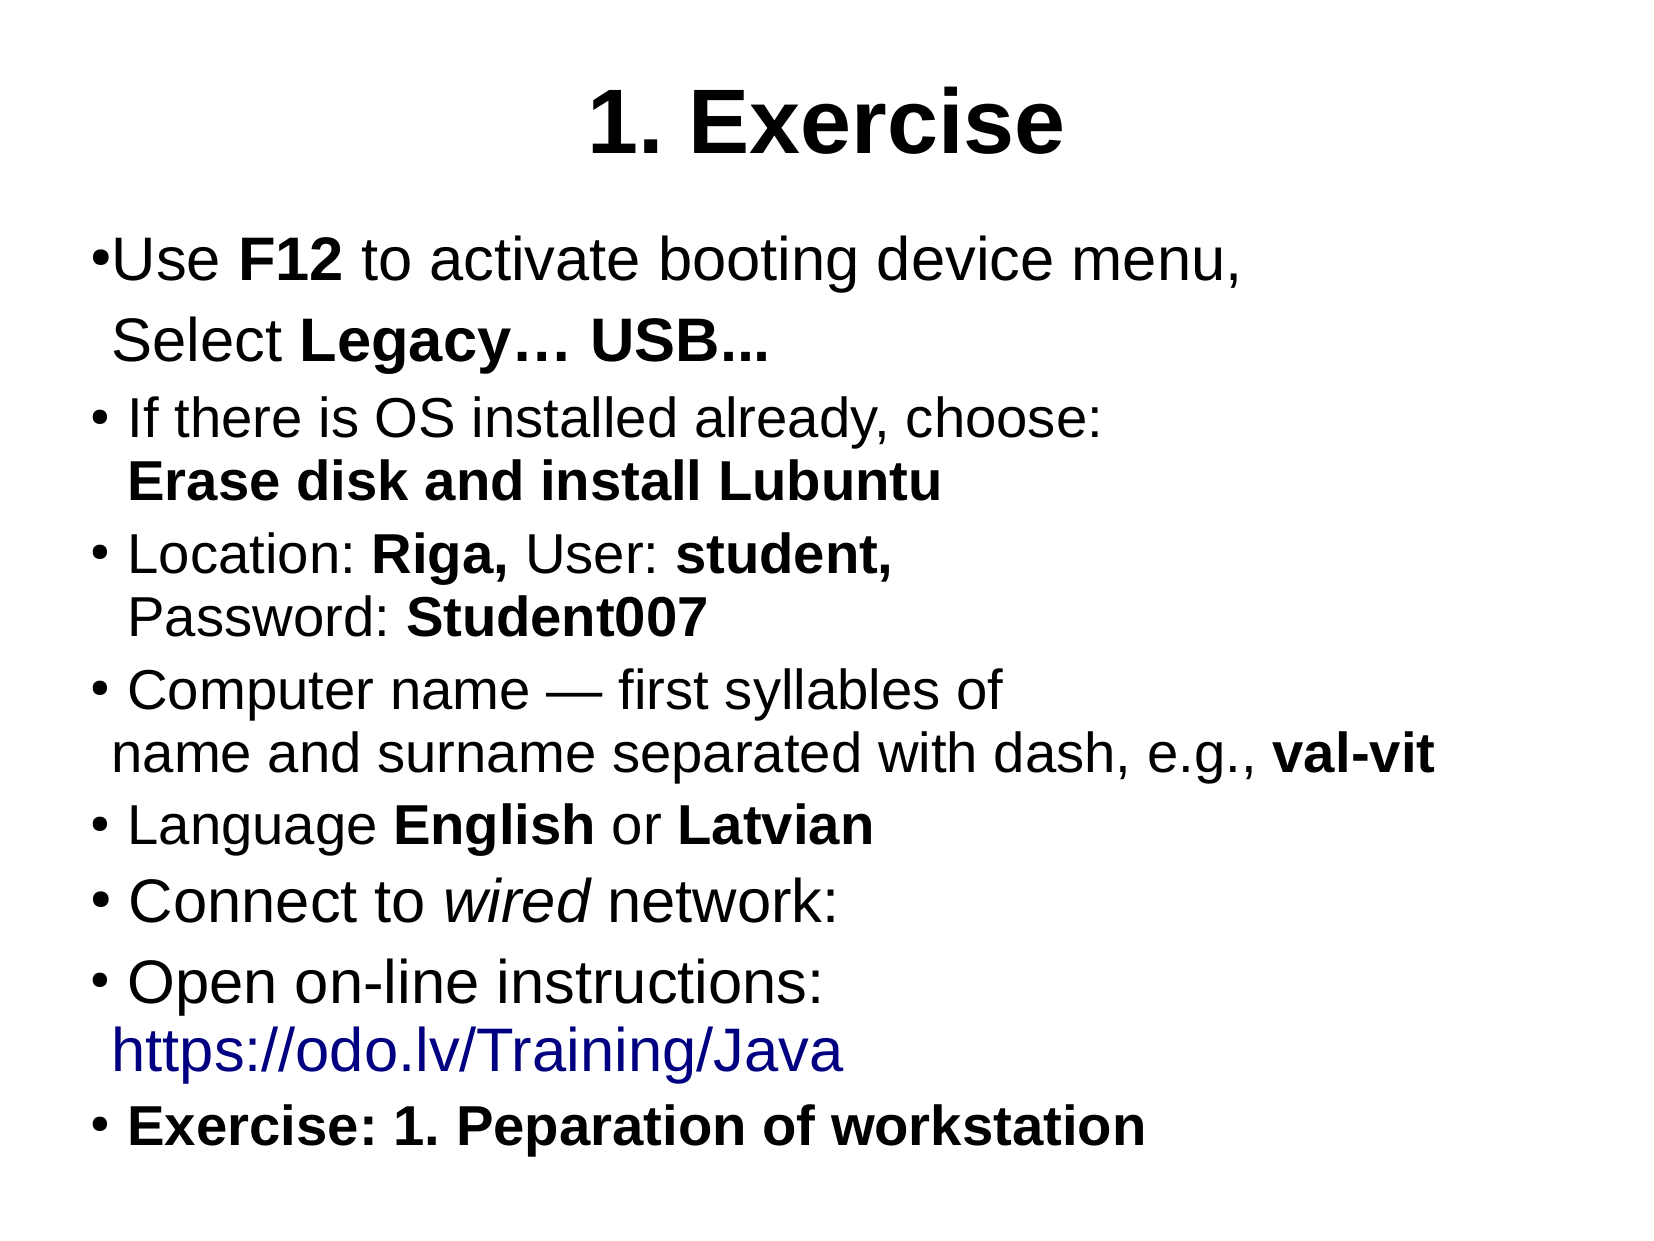

# 1. Exercise
Use F12 to activate booting device menu,
Select Legacy… USB...
 If there is OS installed already, choose:
 Erase disk and install Lubuntu
 Location: Riga, User: student,
 Password: Student007
 Computer name — first syllables of
name and surname separated with dash, e.g., val-vit
 Language English or Latvian
 Connect to wired network:
 Open on-line instructions:
https://odo.lv/Training/Java
 Exercise: 1. Peparation of workstation